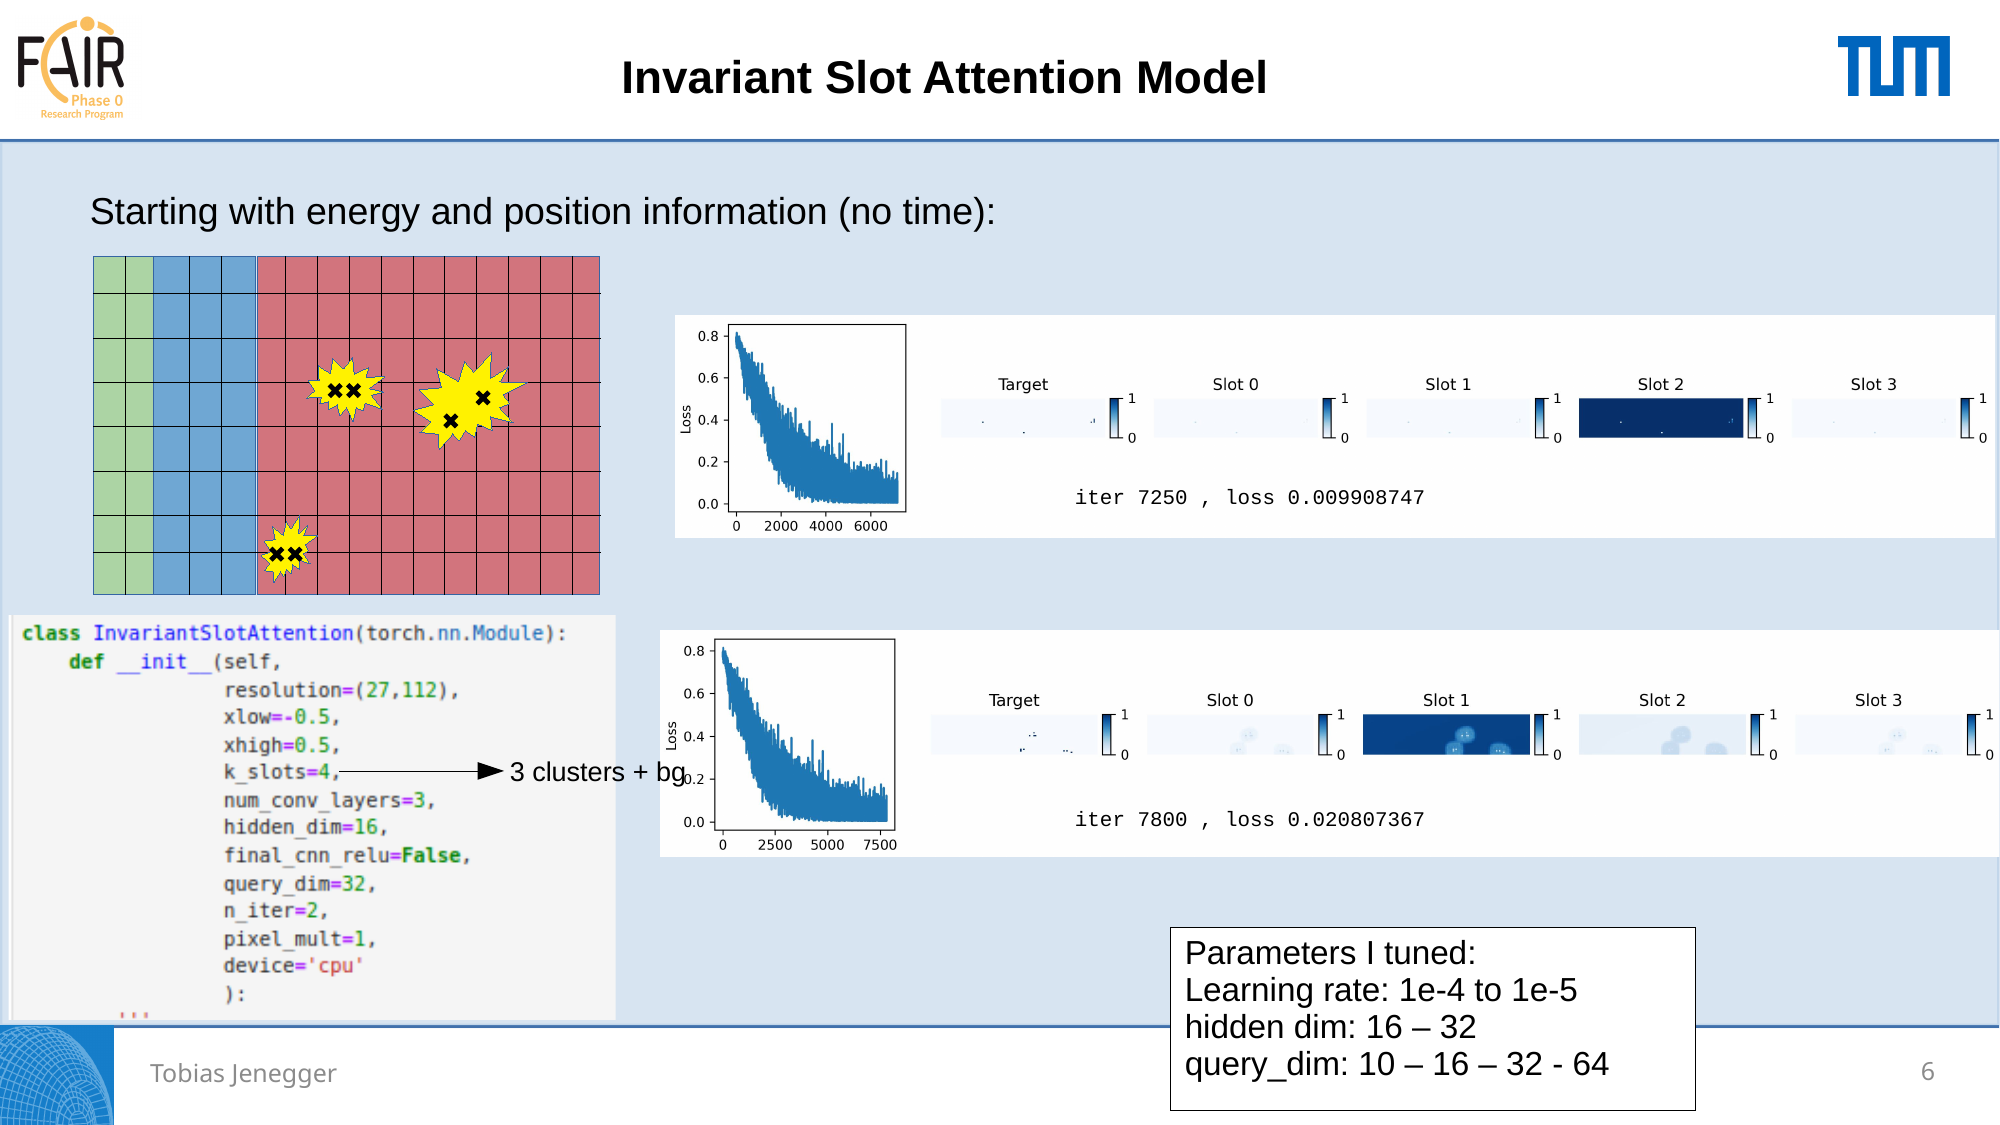

Invariant Slot Attention Model
Starting with energy and position information (no time):
iter 7250 , loss 0.009908747
3 clusters + bg
iter 7800 , loss 0.020807367
Parameters I tuned:
Learning rate: 1e-4 to 1e-5
hidden dim: 16 – 32
query_dim: 10 – 16 – 32 - 64
6